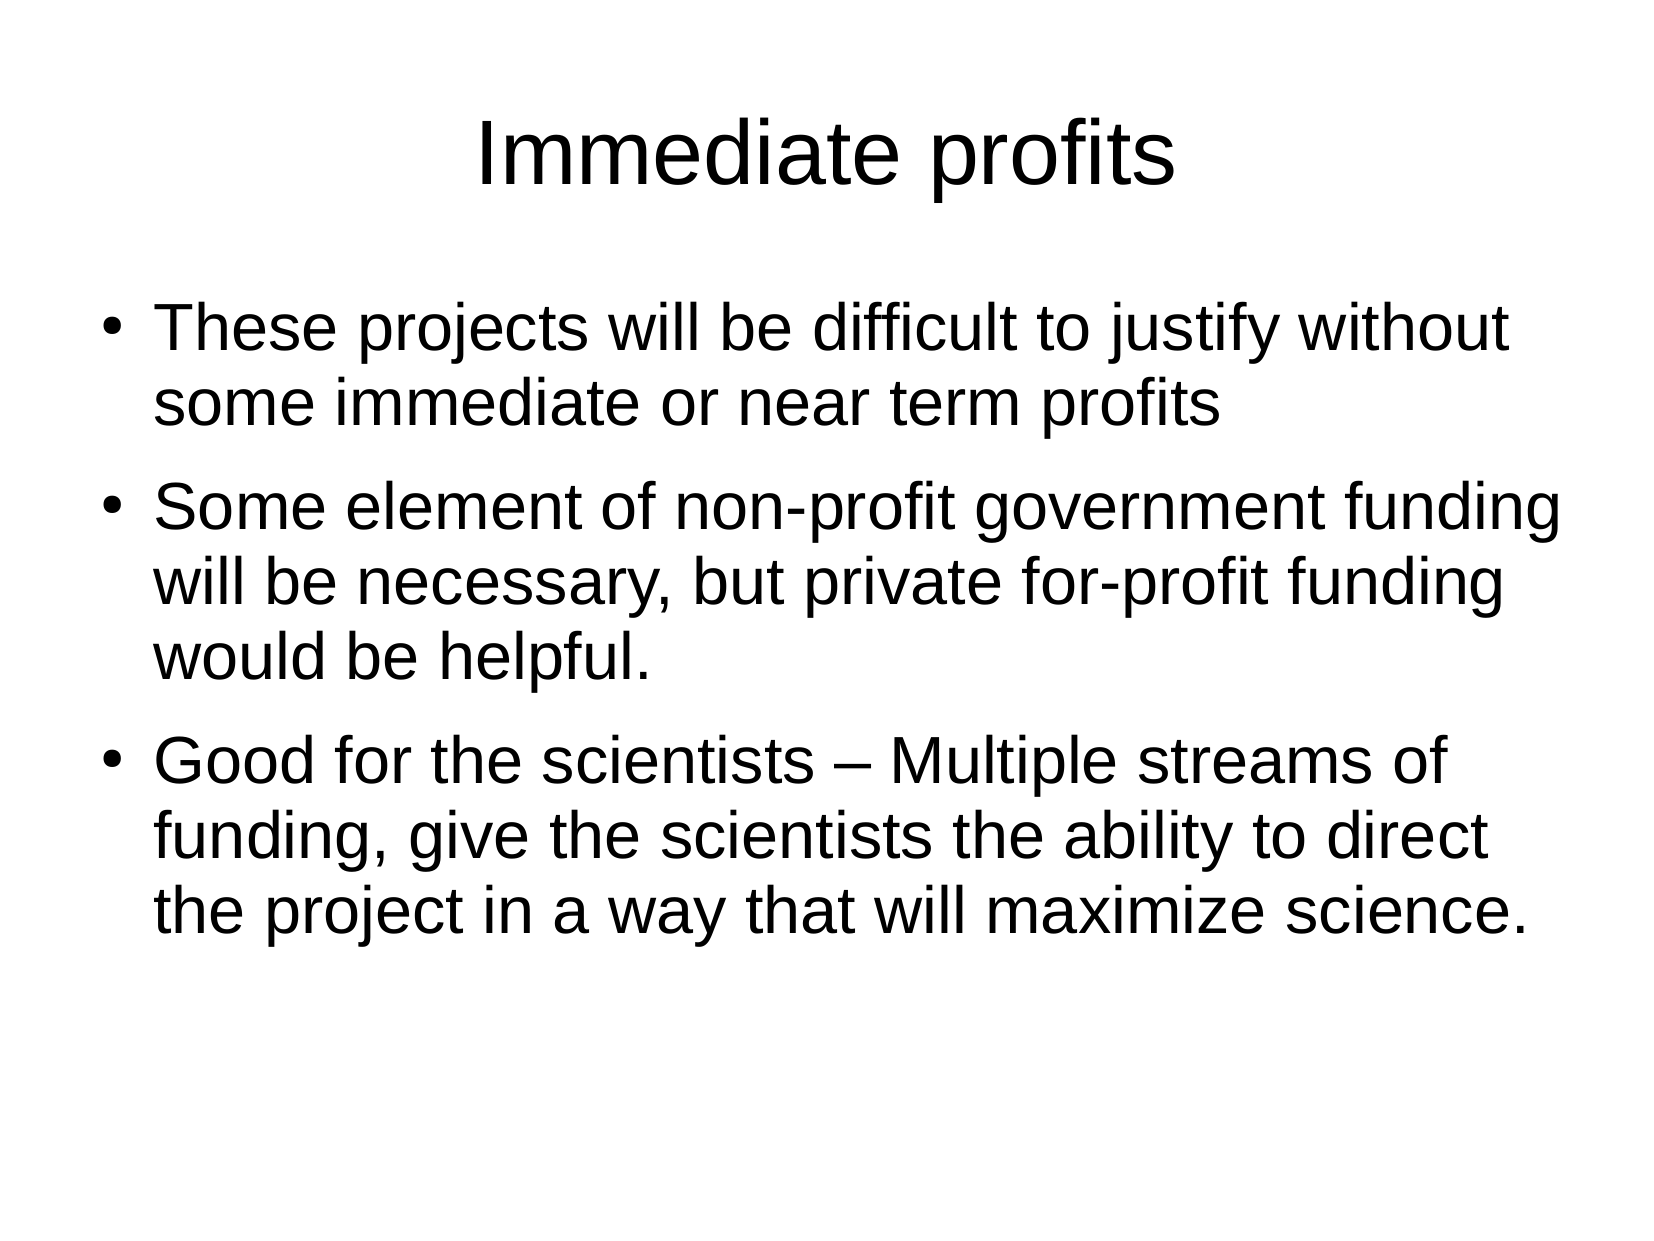

# Immediate profits
These projects will be difficult to justify without some immediate or near term profits
Some element of non-profit government funding will be necessary, but private for-profit funding would be helpful.
Good for the scientists – Multiple streams of funding, give the scientists the ability to direct the project in a way that will maximize science.